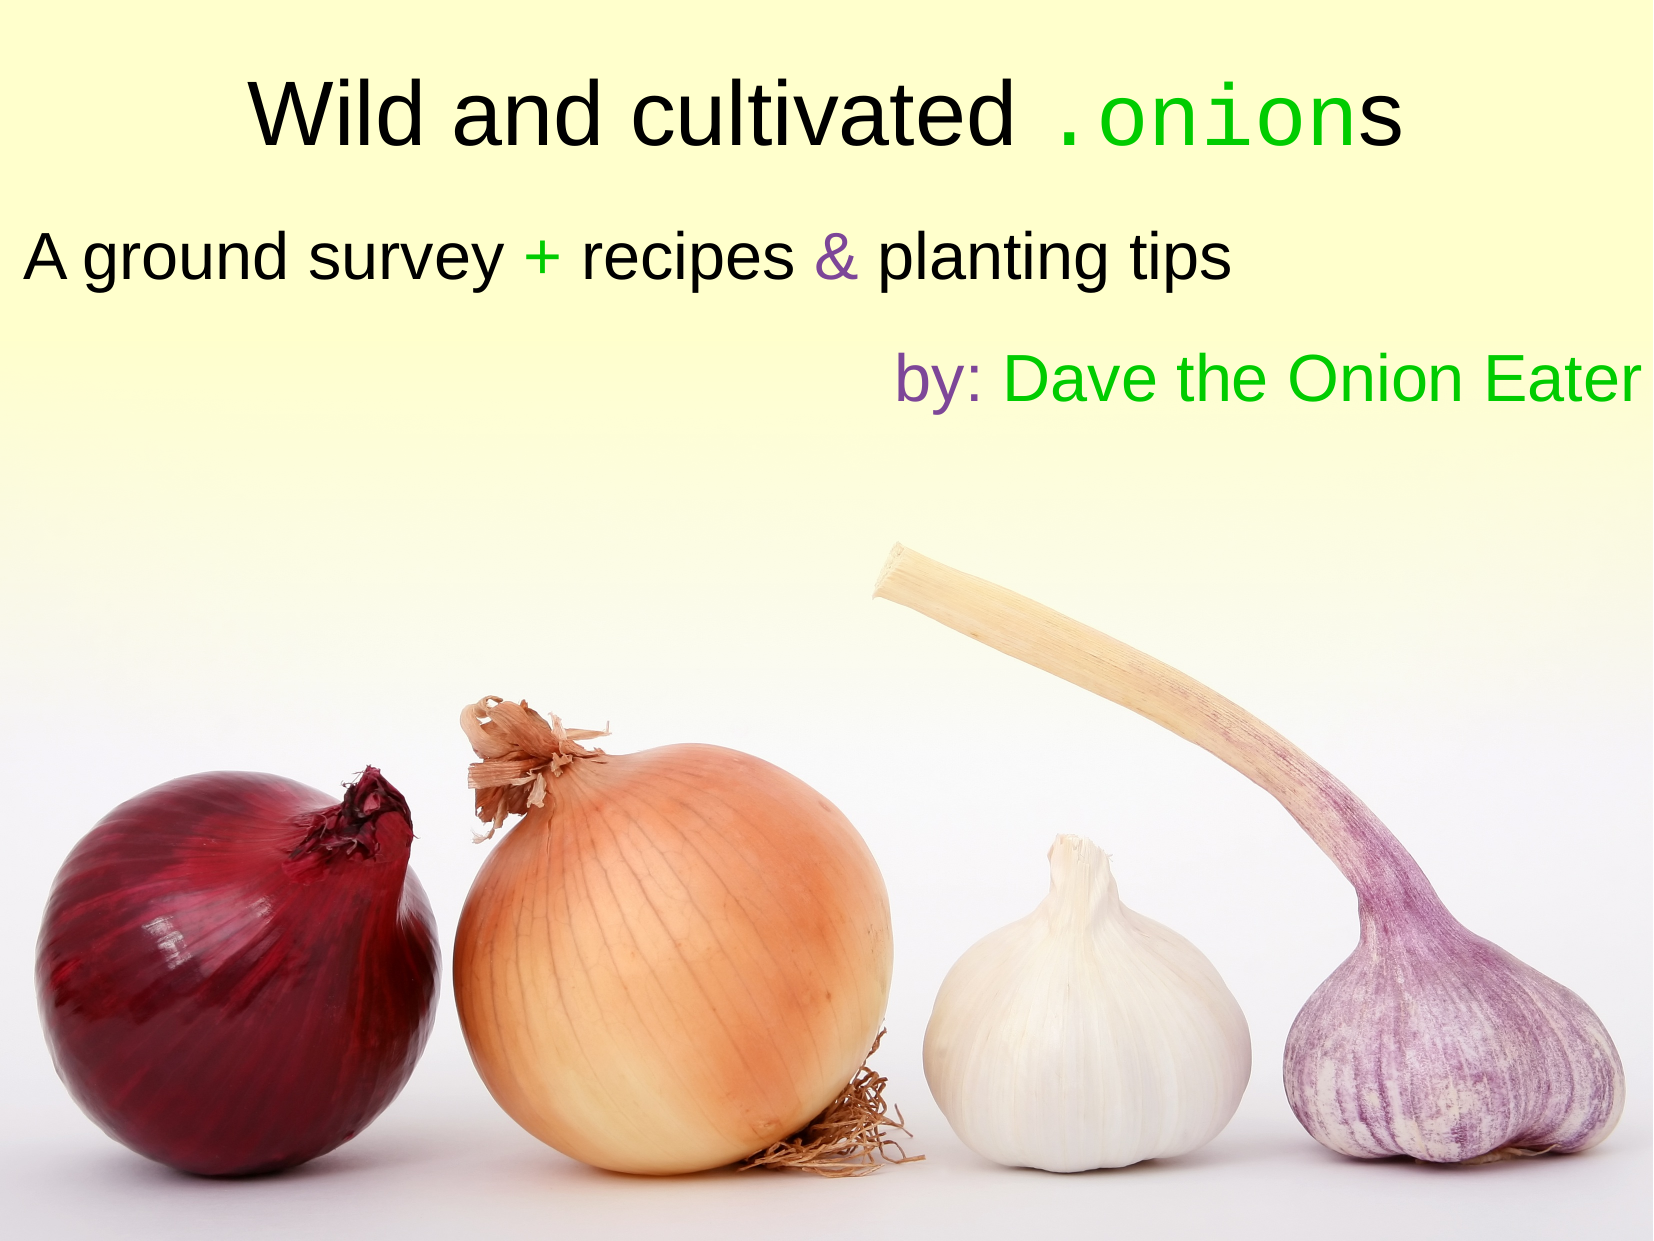

# Wild and cultivated .onions
A ground survey + recipes & planting tips
by: Dave the Onion Eater